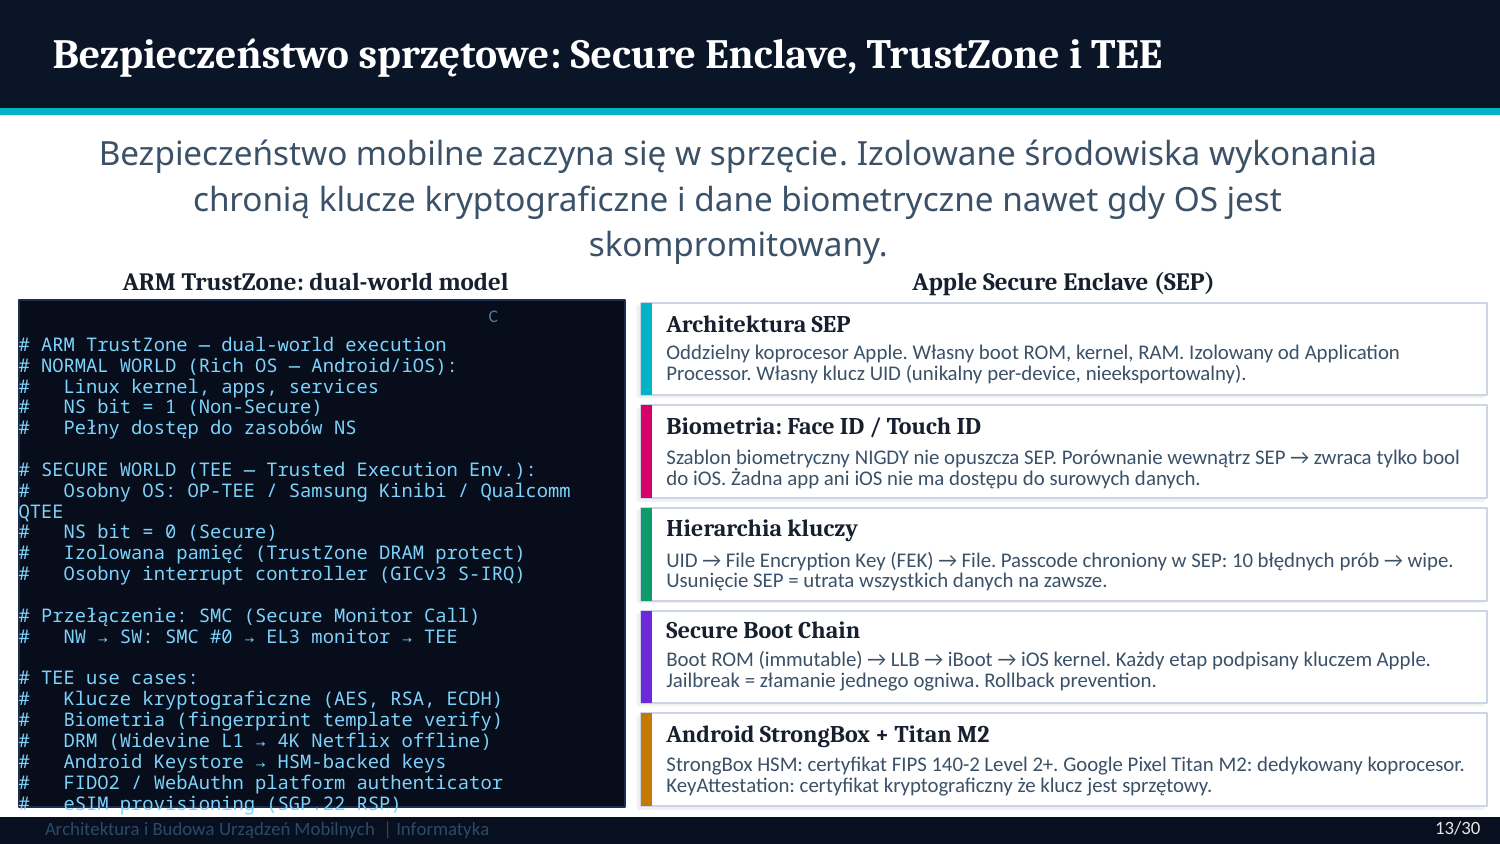

Bezpieczeństwo sprzętowe: Secure Enclave, TrustZone i TEE
Bezpieczeństwo mobilne zaczyna się w sprzęcie. Izolowane środowiska wykonania chronią klucze kryptograficzne i dane biometryczne nawet gdy OS jest skompromitowany.
ARM TrustZone: dual-world model
Apple Secure Enclave (SEP)
Architektura SEP
Oddzielny koprocesor Apple. Własny boot ROM, kernel, RAM. Izolowany od Application Processor. Własny klucz UID (unikalny per-device, nieeksportowalny).
Biometria: Face ID / Touch ID
Szablon biometryczny NIGDY nie opuszcza SEP. Porównanie wewnątrz SEP → zwraca tylko bool do iOS. Żadna app ani iOS nie ma dostępu do surowych danych.
Hierarchia kluczy
UID → File Encryption Key (FEK) → File. Passcode chroniony w SEP: 10 błędnych prób → wipe. Usunięcie SEP = utrata wszystkich danych na zawsze.
Secure Boot Chain
Boot ROM (immutable) → LLB → iBoot → iOS kernel. Każdy etap podpisany kluczem Apple. Jailbreak = złamanie jednego ogniwa. Rollback prevention.
Android StrongBox + Titan M2
StrongBox HSM: certyfikat FIPS 140-2 Level 2+. Google Pixel Titan M2: dedykowany koprocesor. KeyAttestation: certyfikat kryptograficzny że klucz jest sprzętowy.
C
# ARM TrustZone — dual-world execution
# NORMAL WORLD (Rich OS — Android/iOS):
# Linux kernel, apps, services
# NS bit = 1 (Non-Secure)
# Pełny dostęp do zasobów NS
# SECURE WORLD (TEE — Trusted Execution Env.):
# Osobny OS: OP-TEE / Samsung Kinibi / Qualcomm QTEE
# NS bit = 0 (Secure)
# Izolowana pamięć (TrustZone DRAM protect)
# Osobny interrupt controller (GICv3 S-IRQ)
# Przełączenie: SMC (Secure Monitor Call)
# NW → SW: SMC #0 → EL3 monitor → TEE
# TEE use cases:
# Klucze kryptograficzne (AES, RSA, ECDH)
# Biometria (fingerprint template verify)
# DRM (Widevine L1 → 4K Netflix offline)
# Android Keystore → HSM-backed keys
# FIDO2 / WebAuthn platform authenticator
# eSIM provisioning (SGP.22 RSP)
Architektura i Budowa Urządzeń Mobilnych | Informatyka